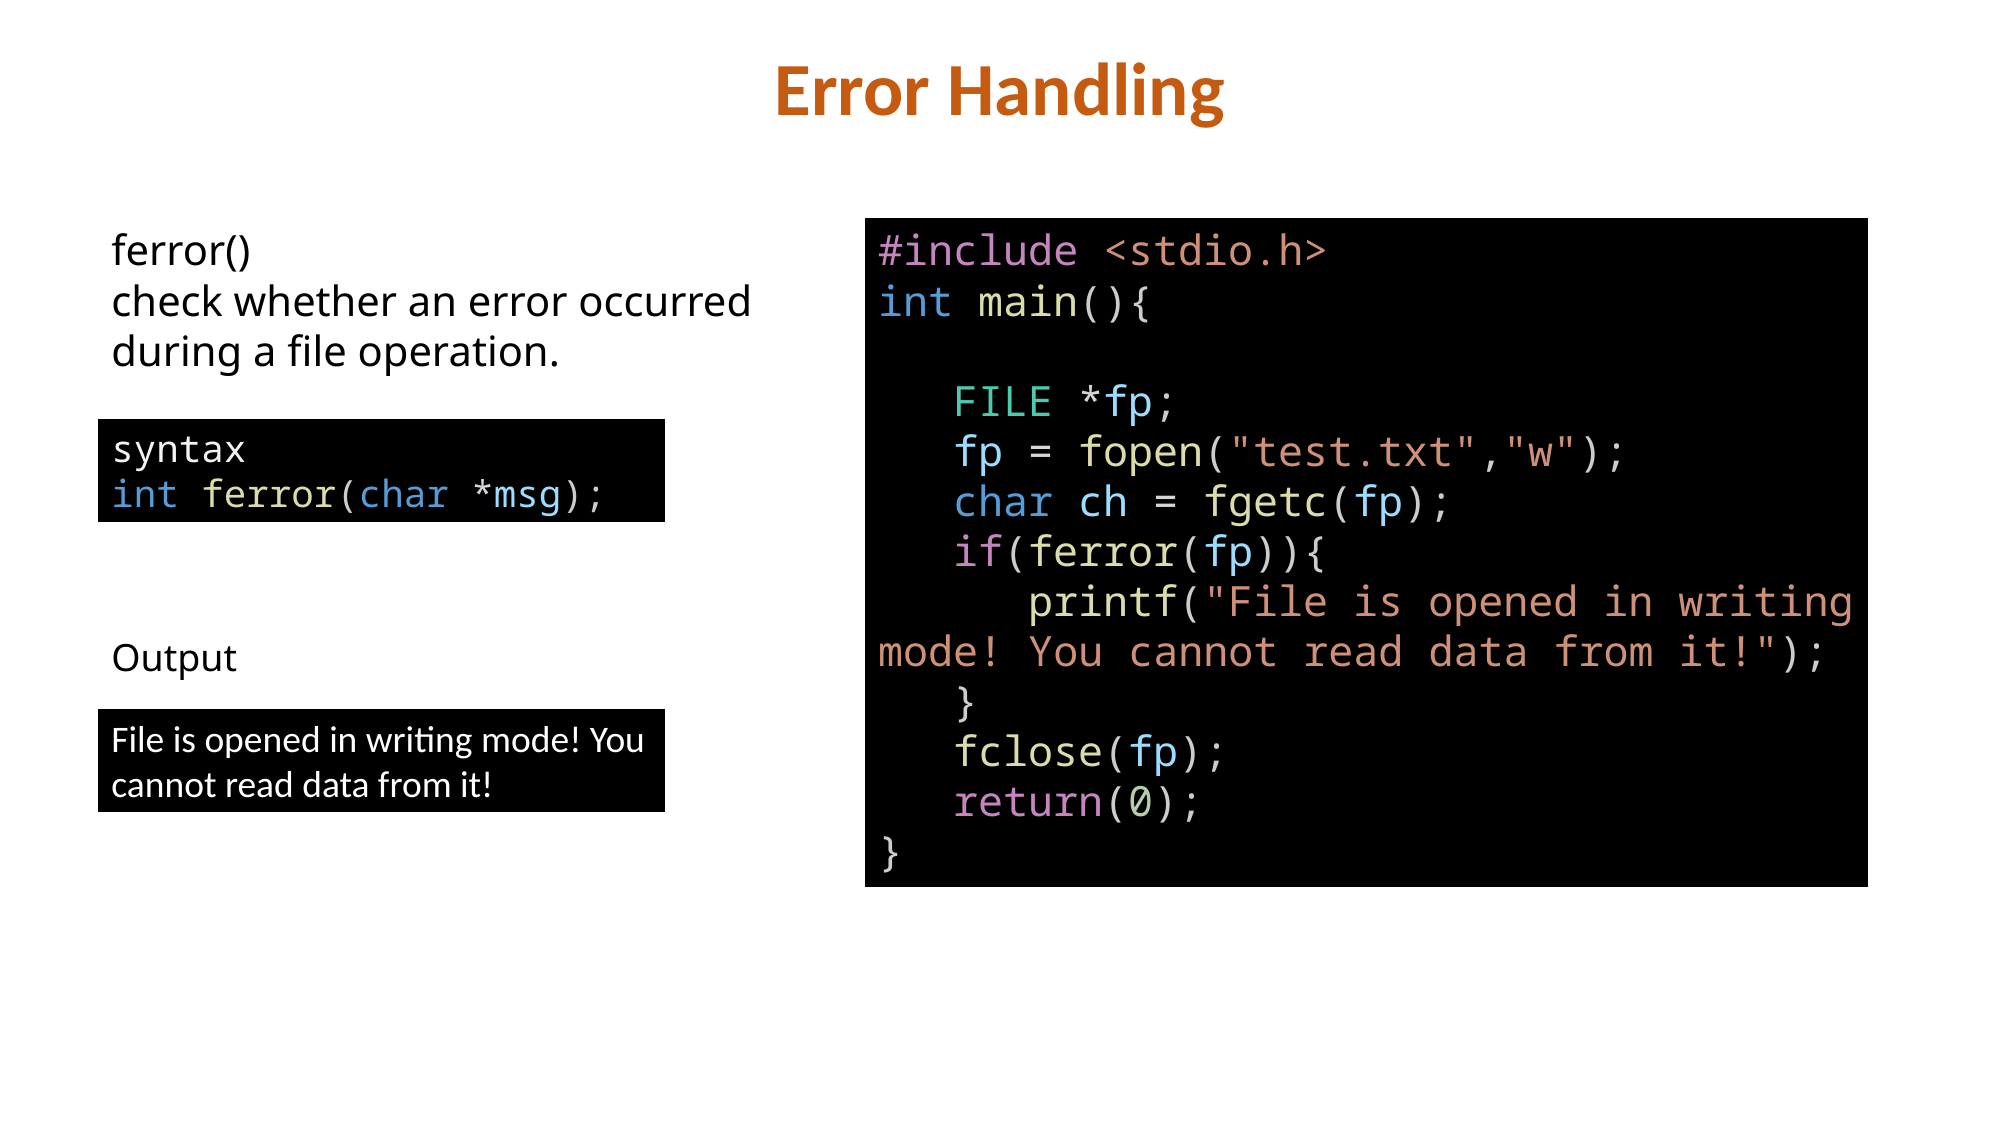

Error Handling
ferror()
check whether an error occurred during a file operation.
#include <stdio.h>
int main(){
   FILE *fp;
   fp = fopen("test.txt","w");
   char ch = fgetc(fp);
   if(ferror(fp)){
      printf("File is opened in writing mode! You cannot read data from it!");
   }
   fclose(fp);
   return(0);
}
syntax
int ferror(char *msg);
Output
File is opened in writing mode! You cannot read data from it!